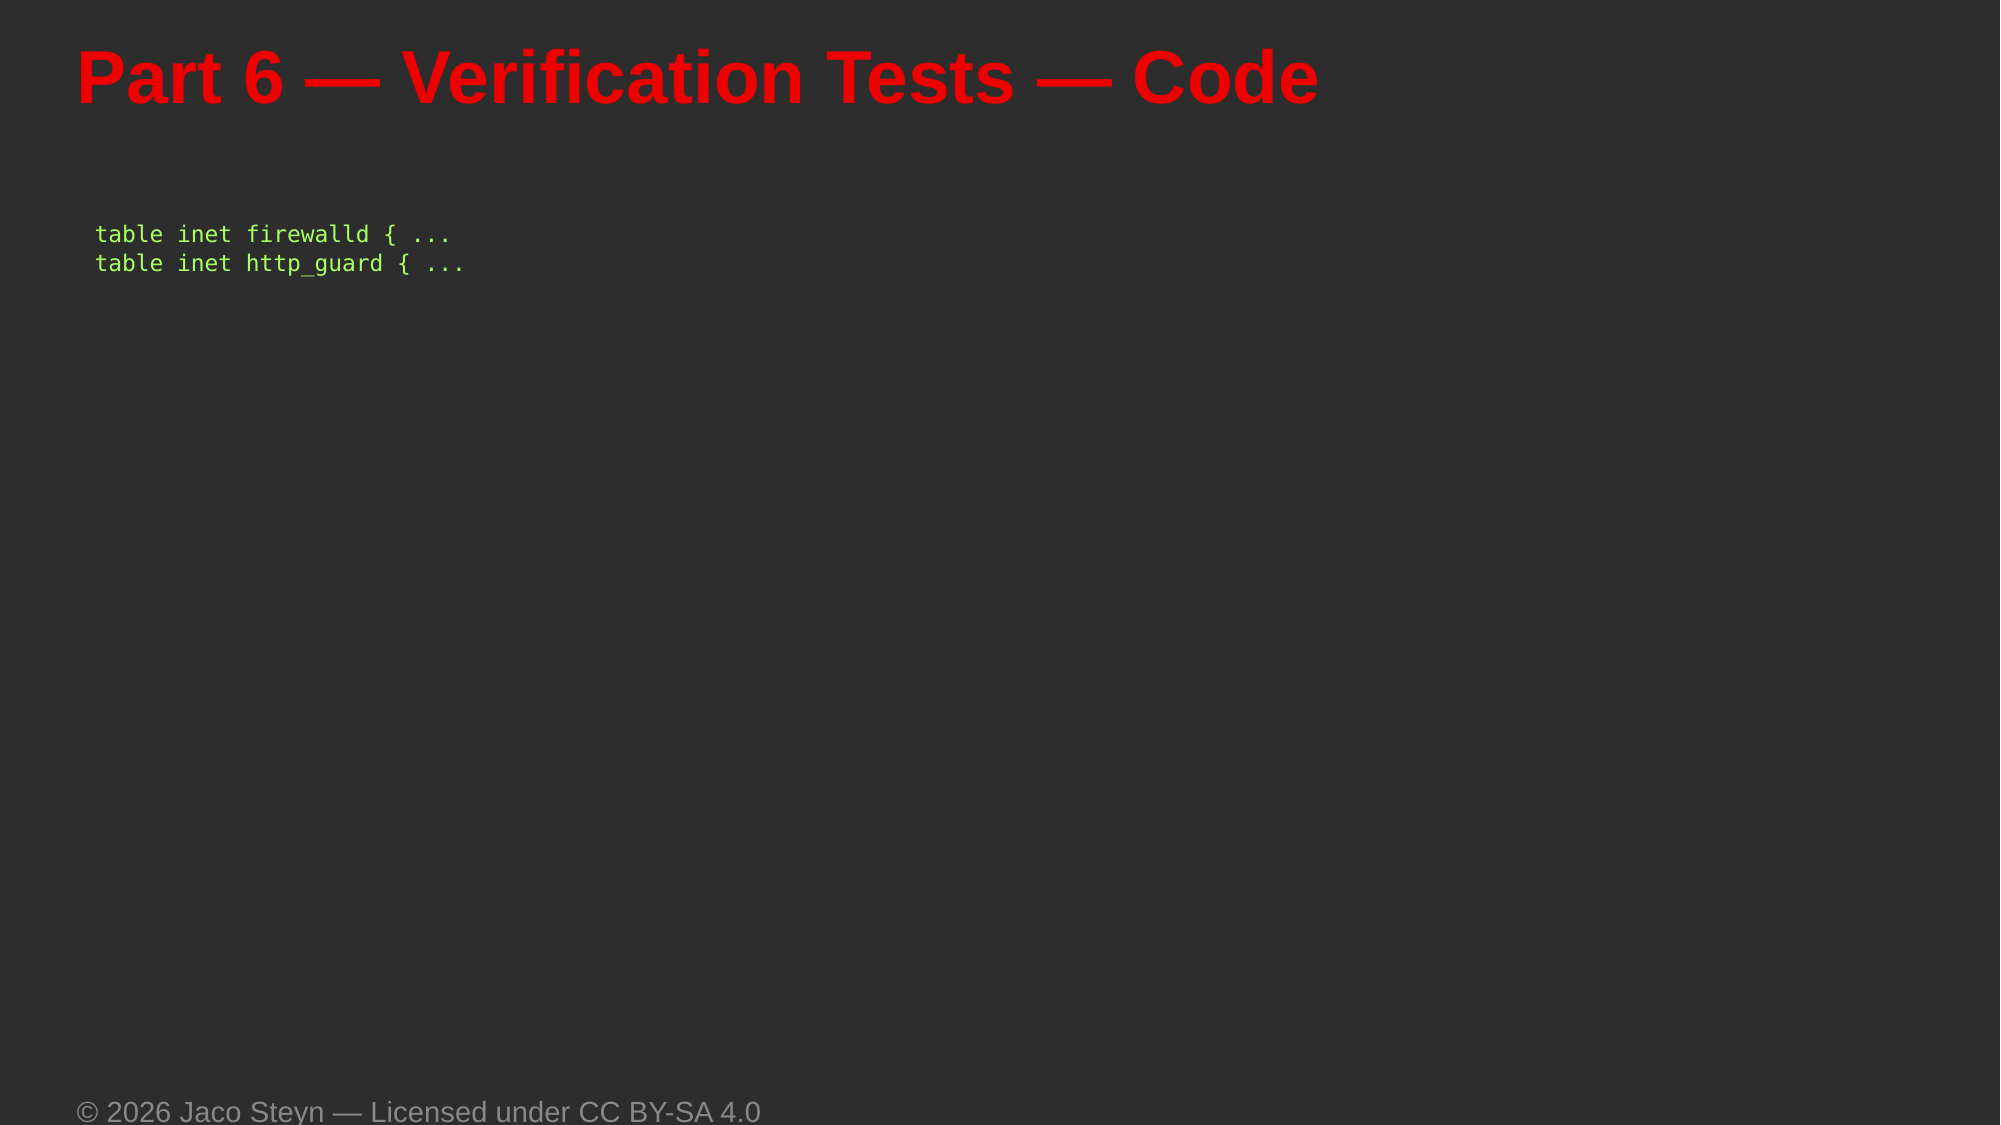

Part 6 — Verification Tests — Code
table inet firewalld { ...
table inet http_guard { ...
© 2026 Jaco Steyn — Licensed under CC BY-SA 4.0